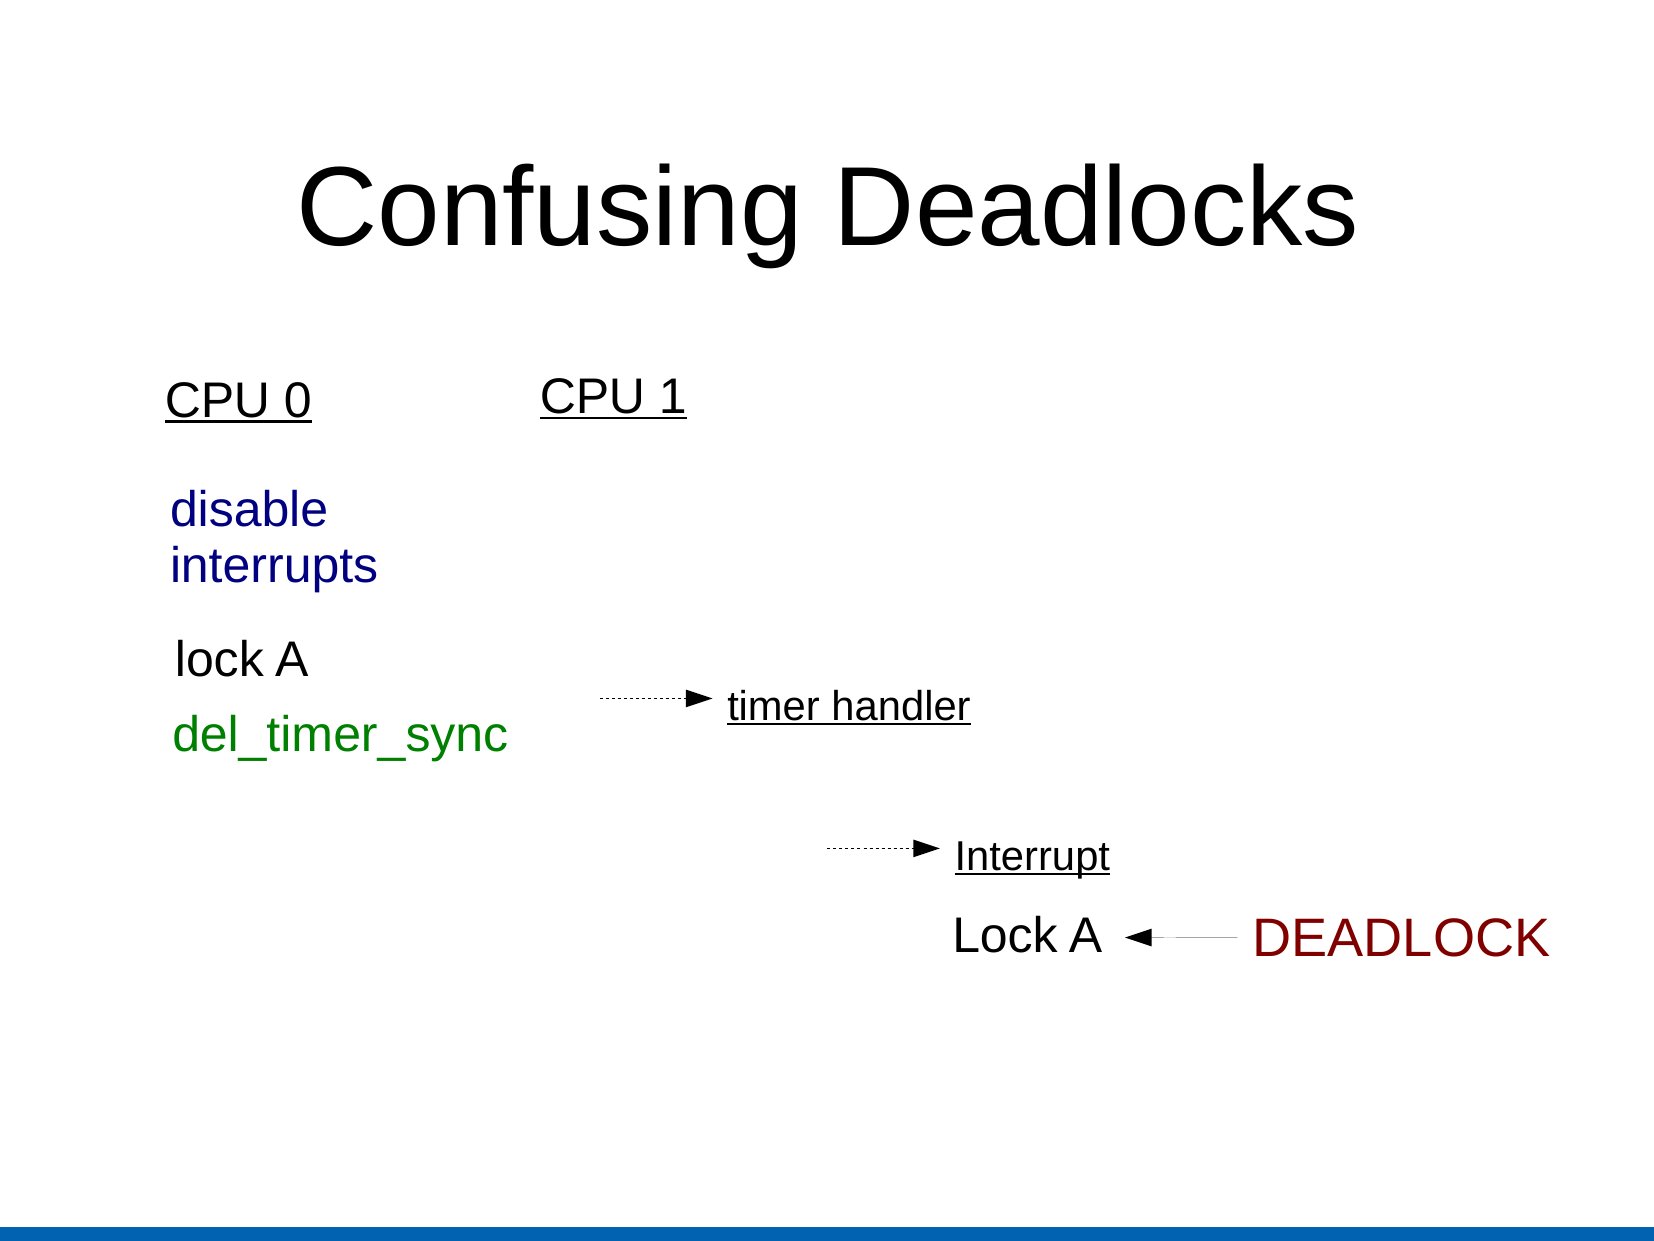

# Confusing Deadlocks
CPU 1
CPU 0
disable
interrupts
lock A
timer handler
del_timer_sync
Interrupt
Lock A
DEADLOCK